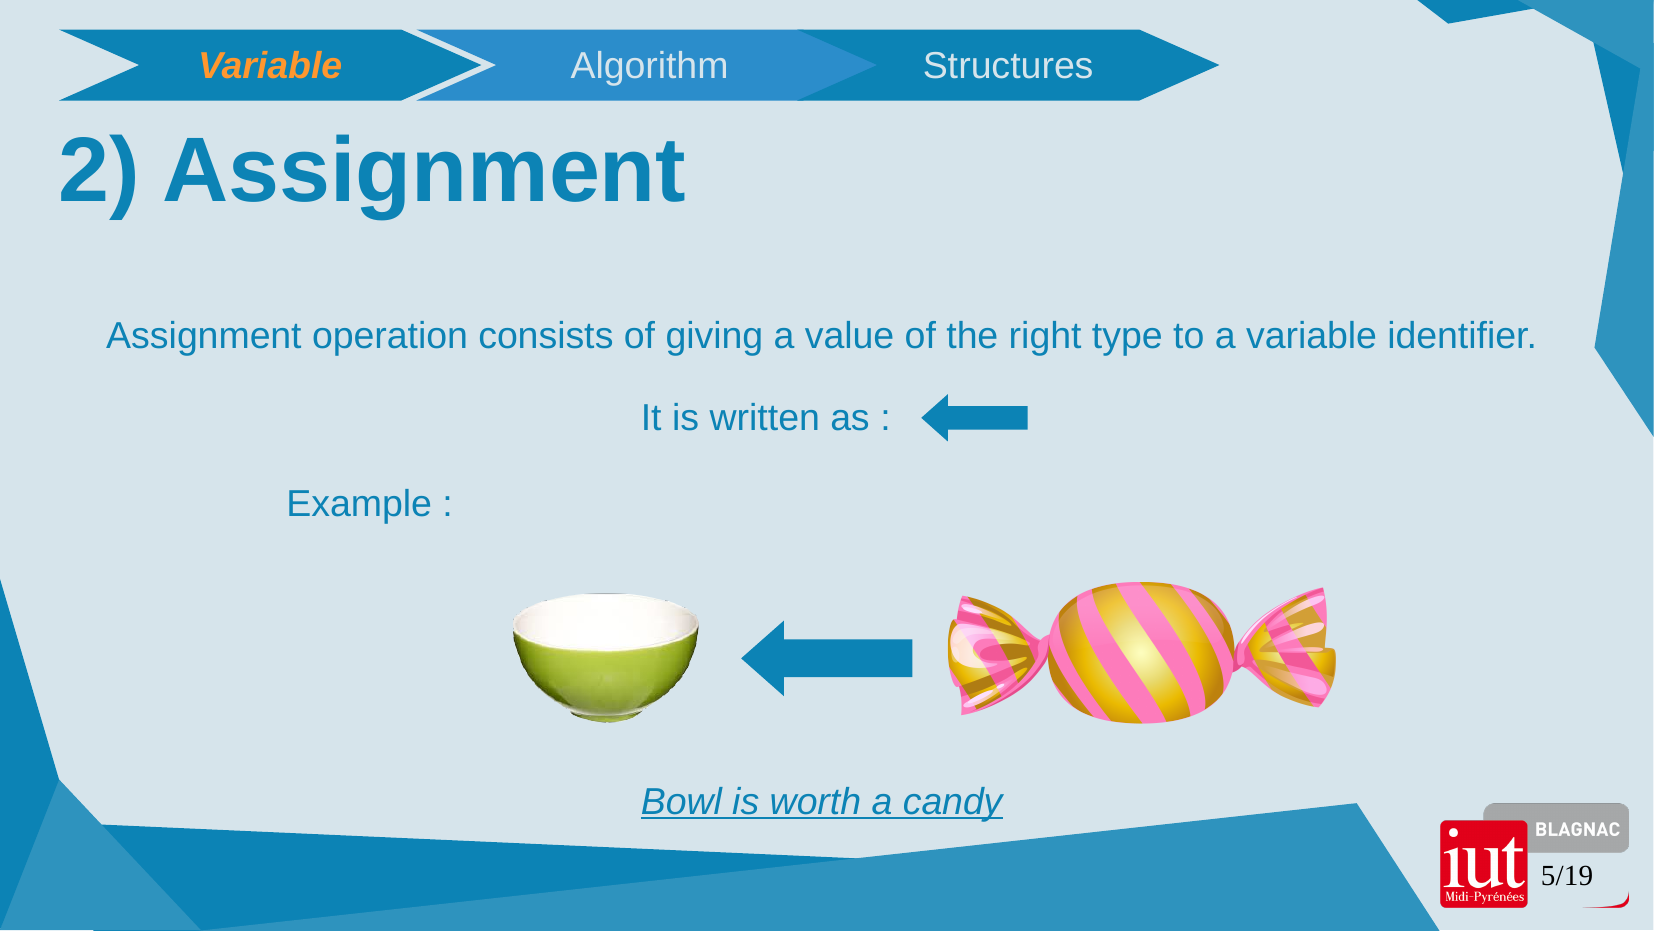

Variable
Algorithm
Structures
# 2) Assignment
Assignment operation consists of giving a value of the right type to a variable identifier.
It is written as :
Example :
Bowl is worth a candy
5